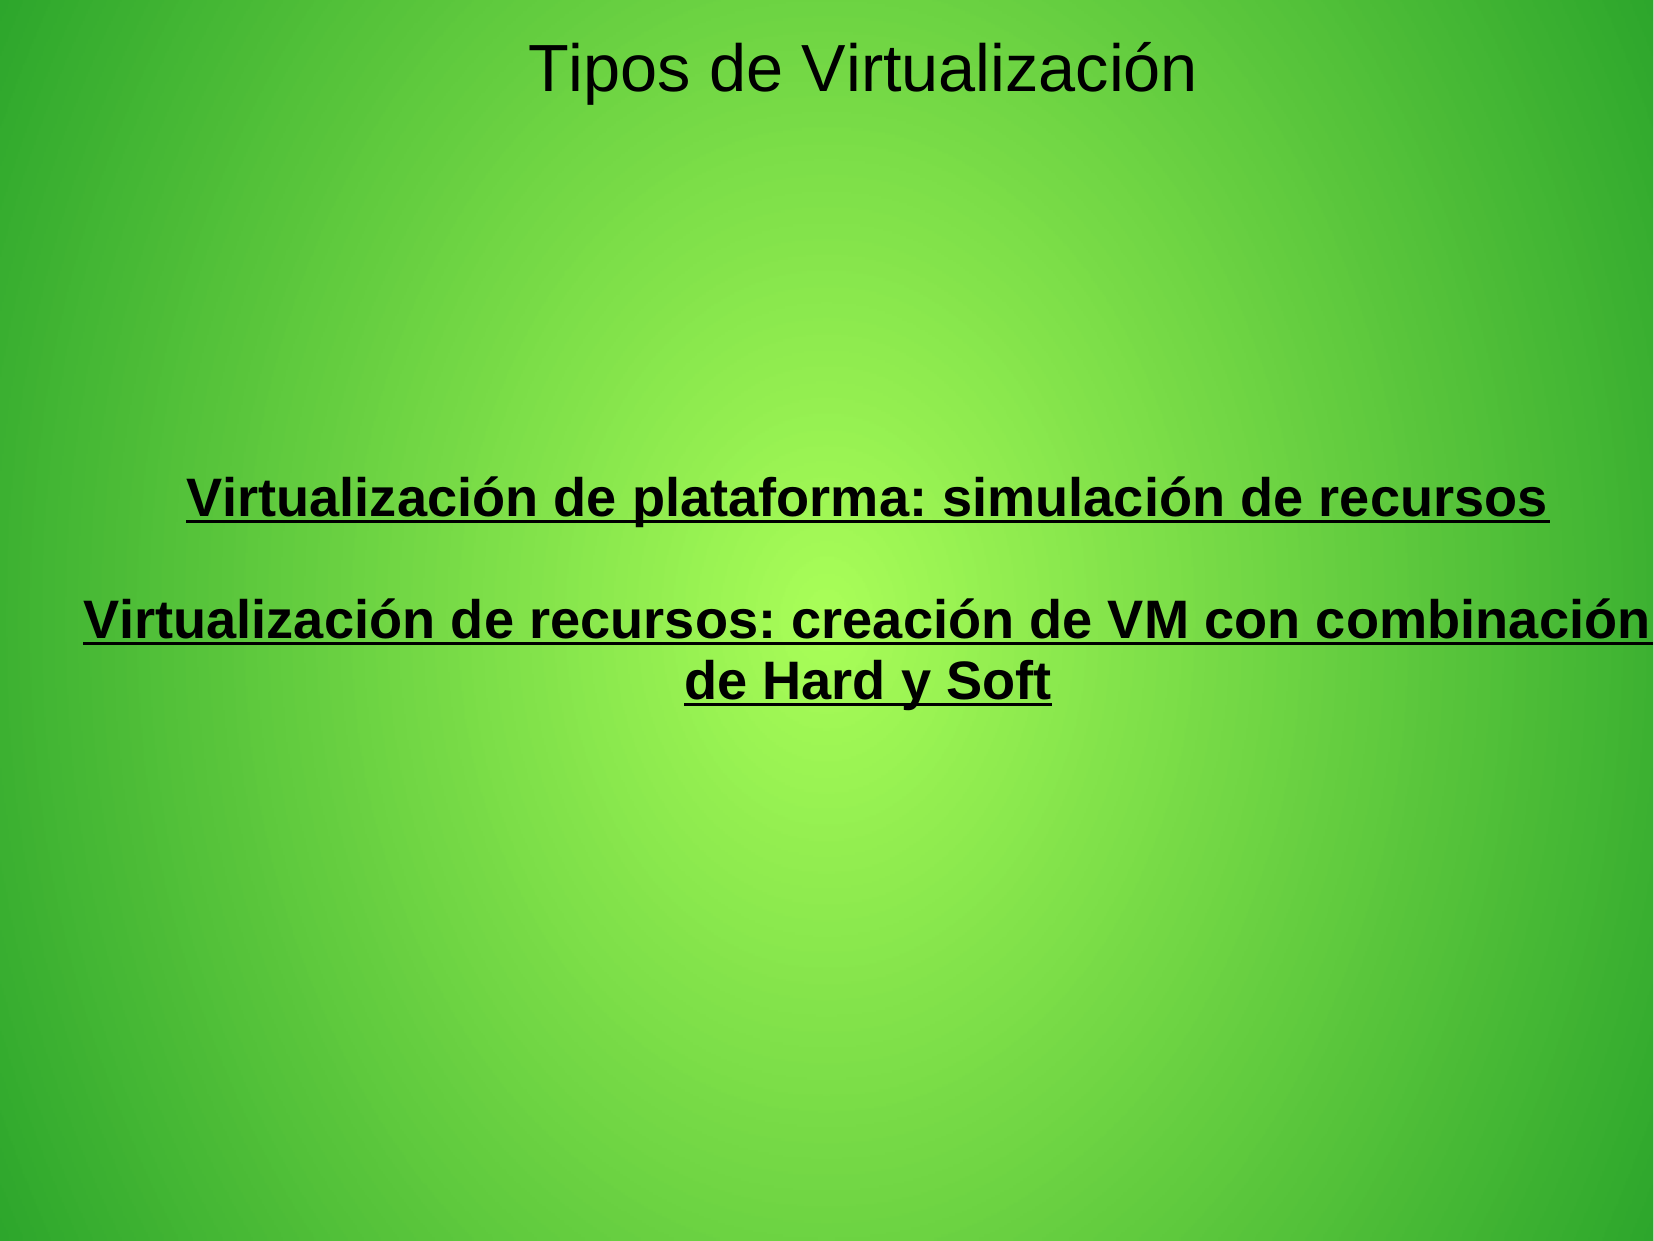

Tipos de Virtualización
Virtualización de plataforma: simulación de recursos
Virtualización de recursos: creación de VM con combinación de Hard y Soft